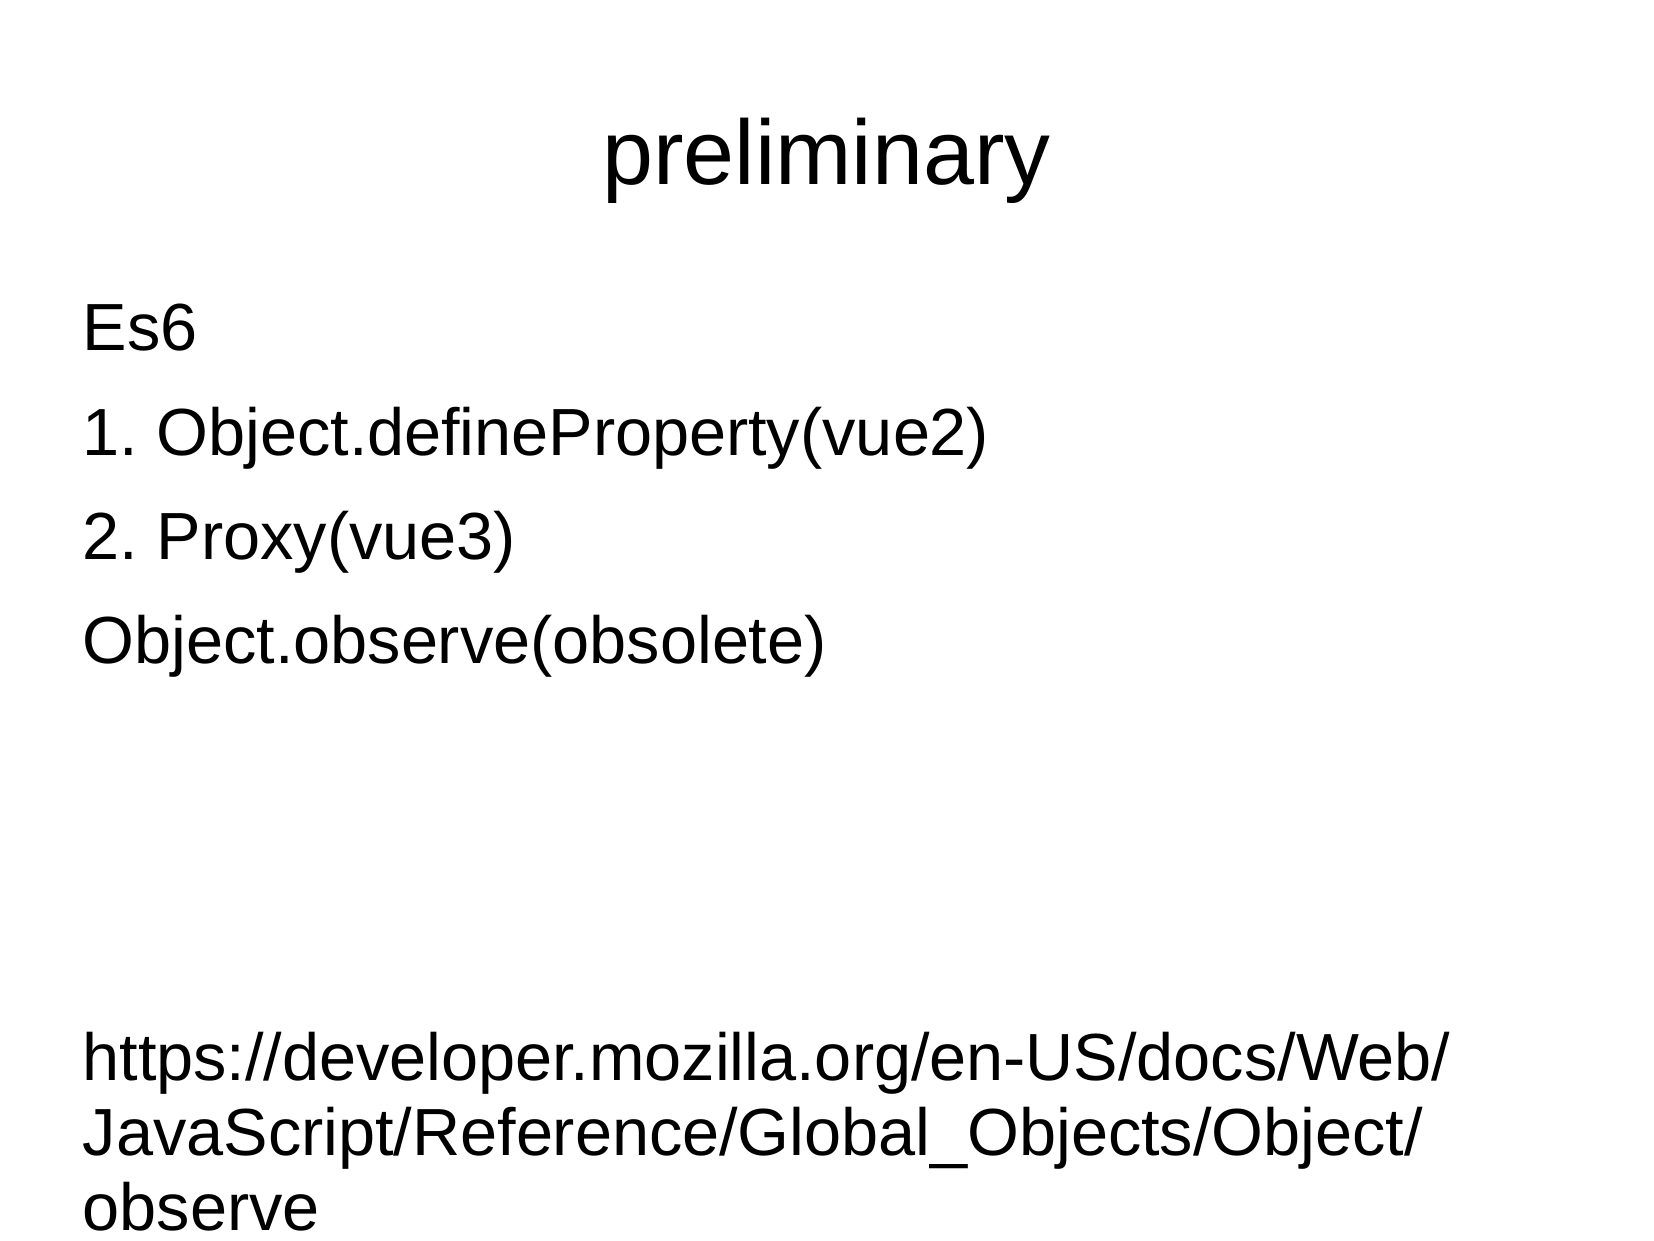

# preliminary
Es6
1. Object.defineProperty(vue2)
2. Proxy(vue3)
Object.observe(obsolete)
https://developer.mozilla.org/en-US/docs/Web/JavaScript/Reference/Global_Objects/Object/observe
http://es6.ruanyifeng.com/#docs/proxy